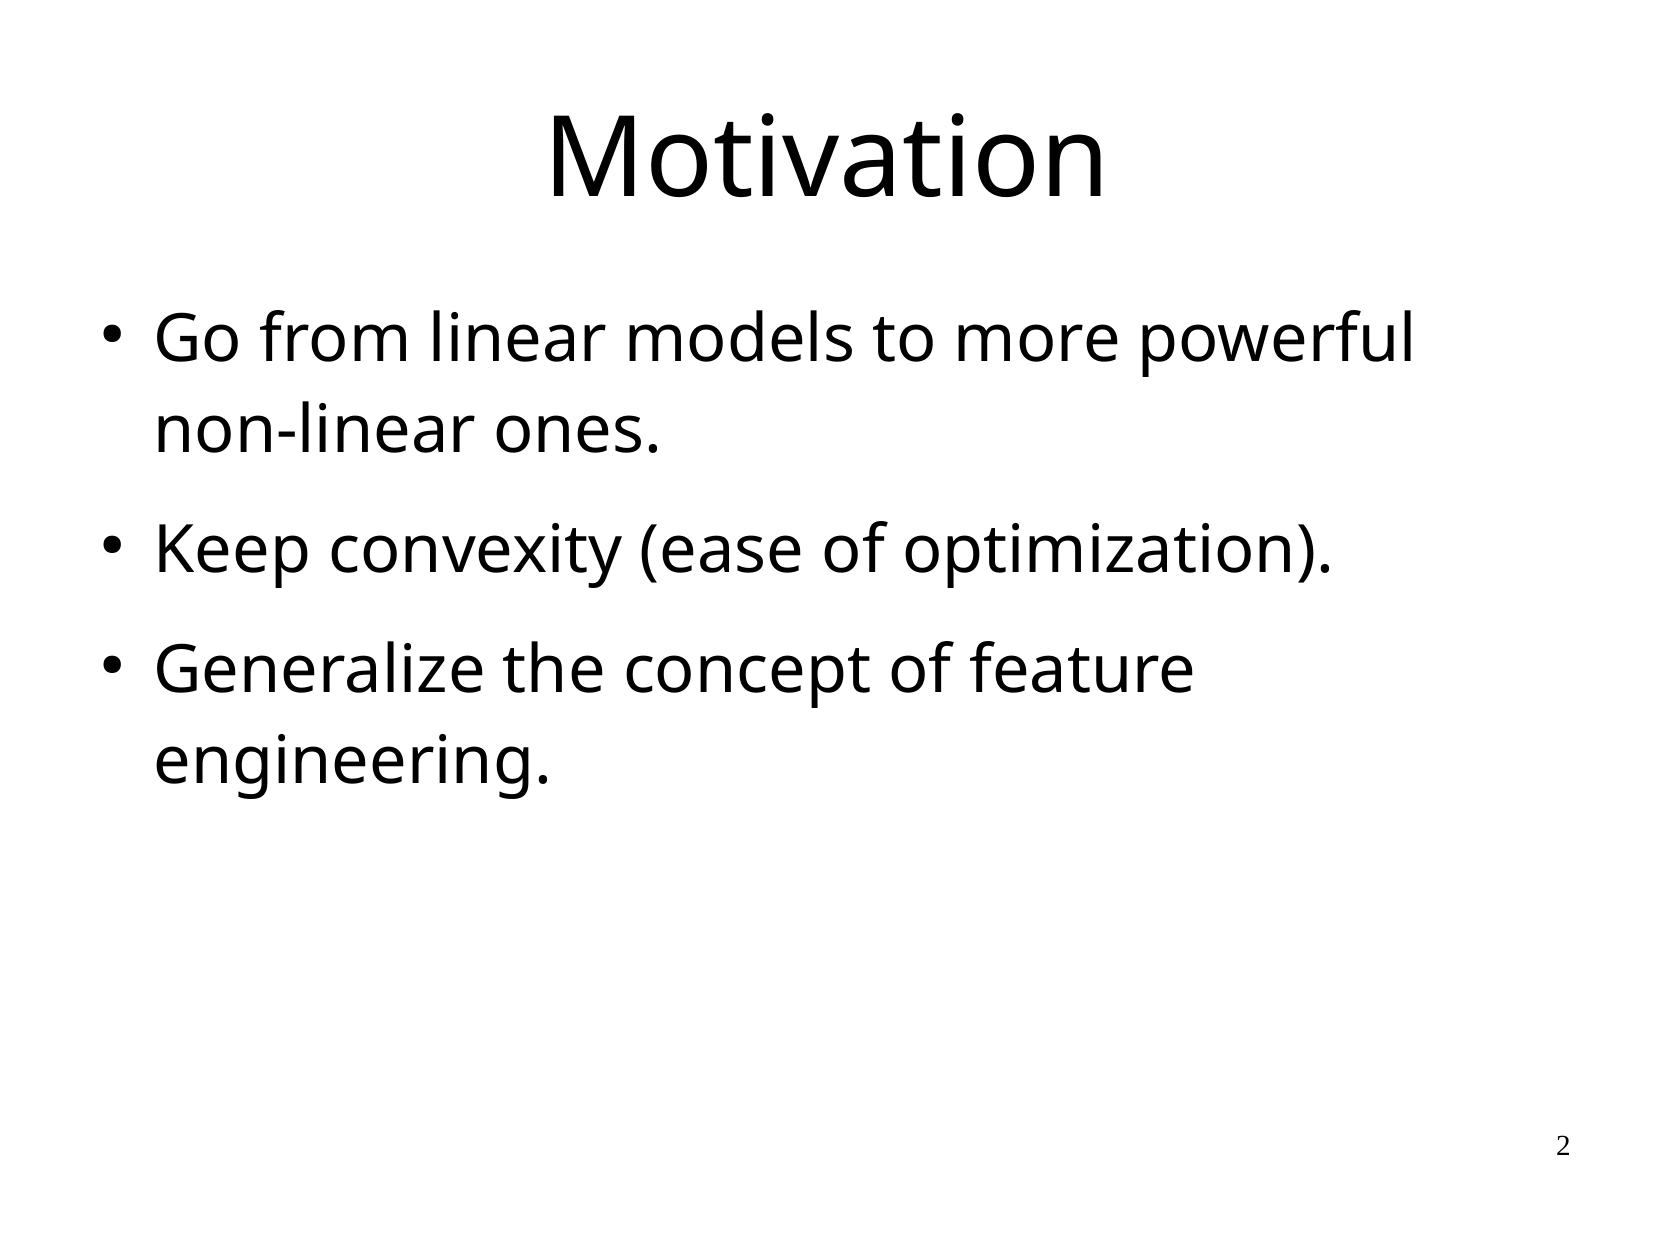

# Motivation
Go from linear models to more powerful non-linear ones.
Keep convexity (ease of optimization).
Generalize the concept of feature engineering.
2